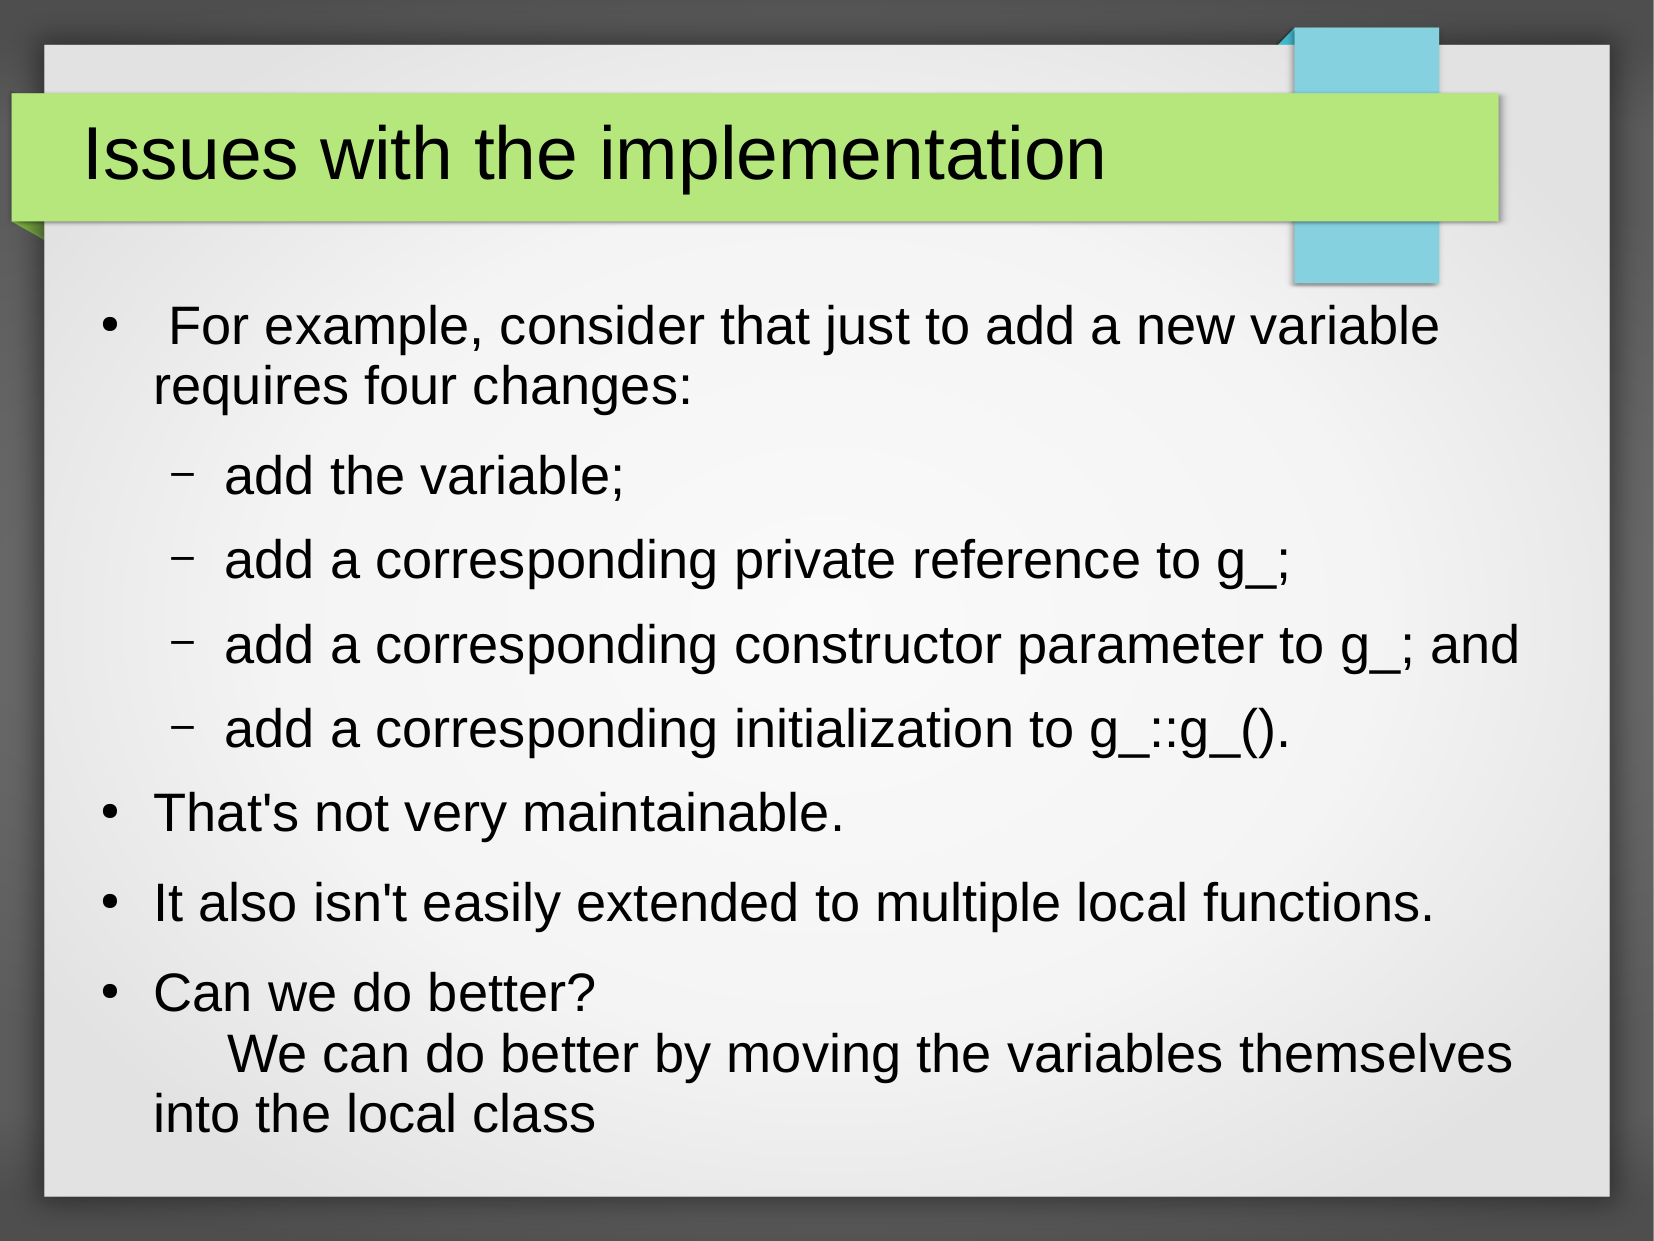

# Issues with the implementation
 For example, consider that just to add a new variable requires four changes:
add the variable;
add a corresponding private reference to g_;
add a corresponding constructor parameter to g_; and
add a corresponding initialization to g_::g_().
That's not very maintainable.
It also isn't easily extended to multiple local functions.
Can we do better?
	We can do better by moving the variables themselves into the local class